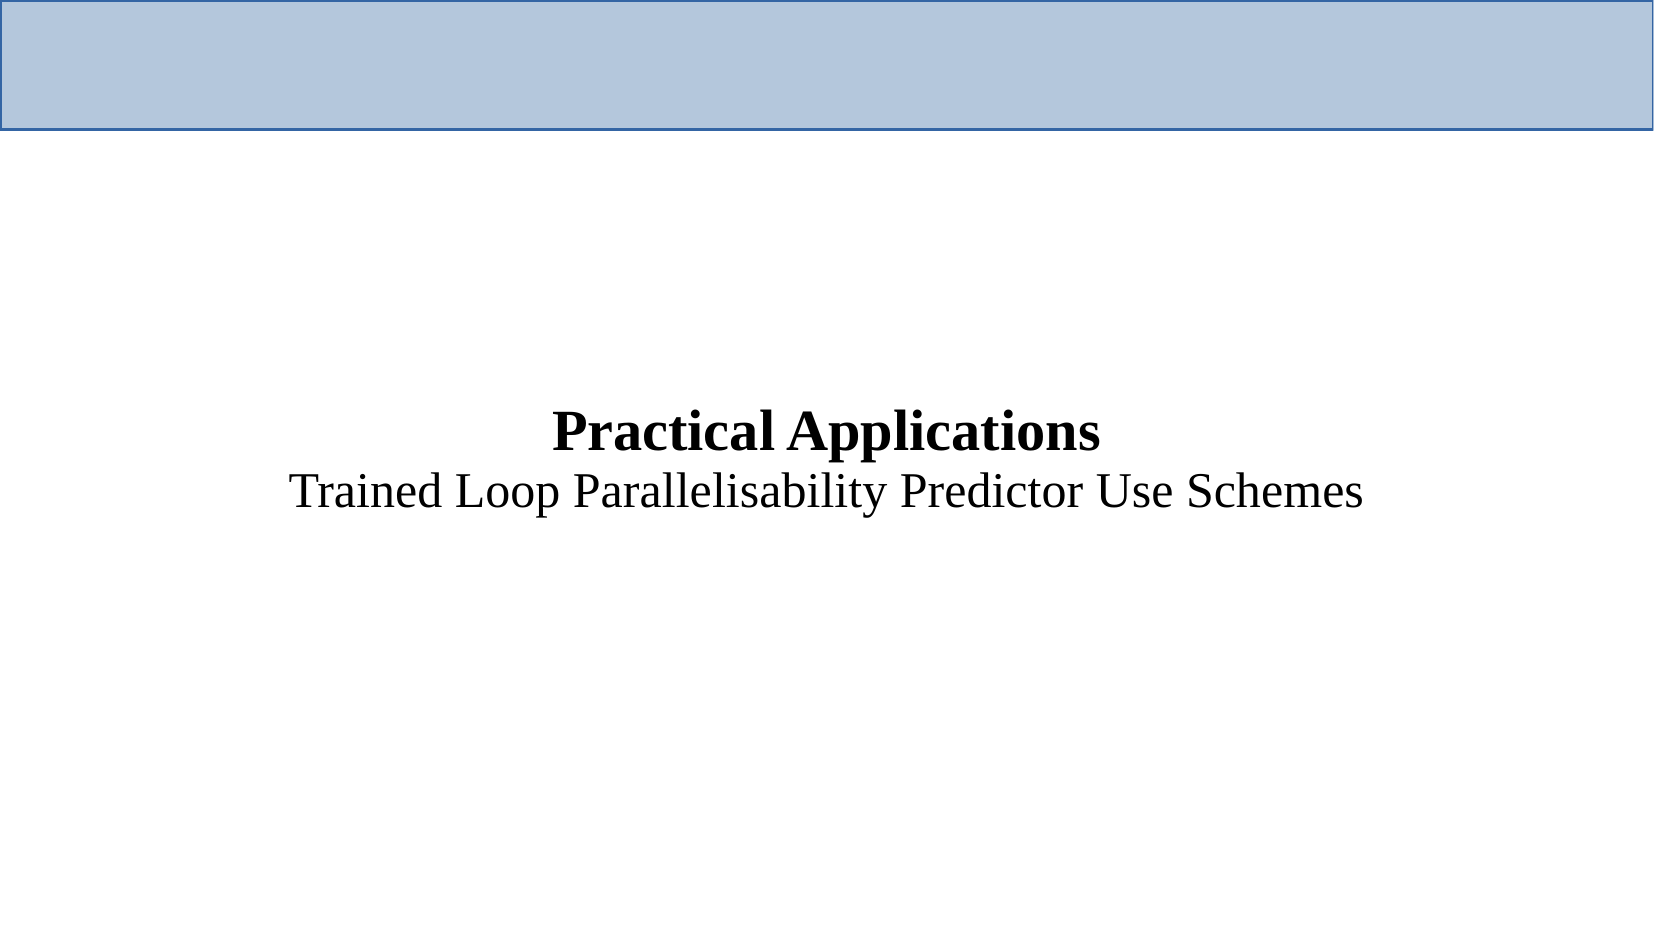

# Practical Applications Trained Loop Parallelisability Predictor Use Schemes